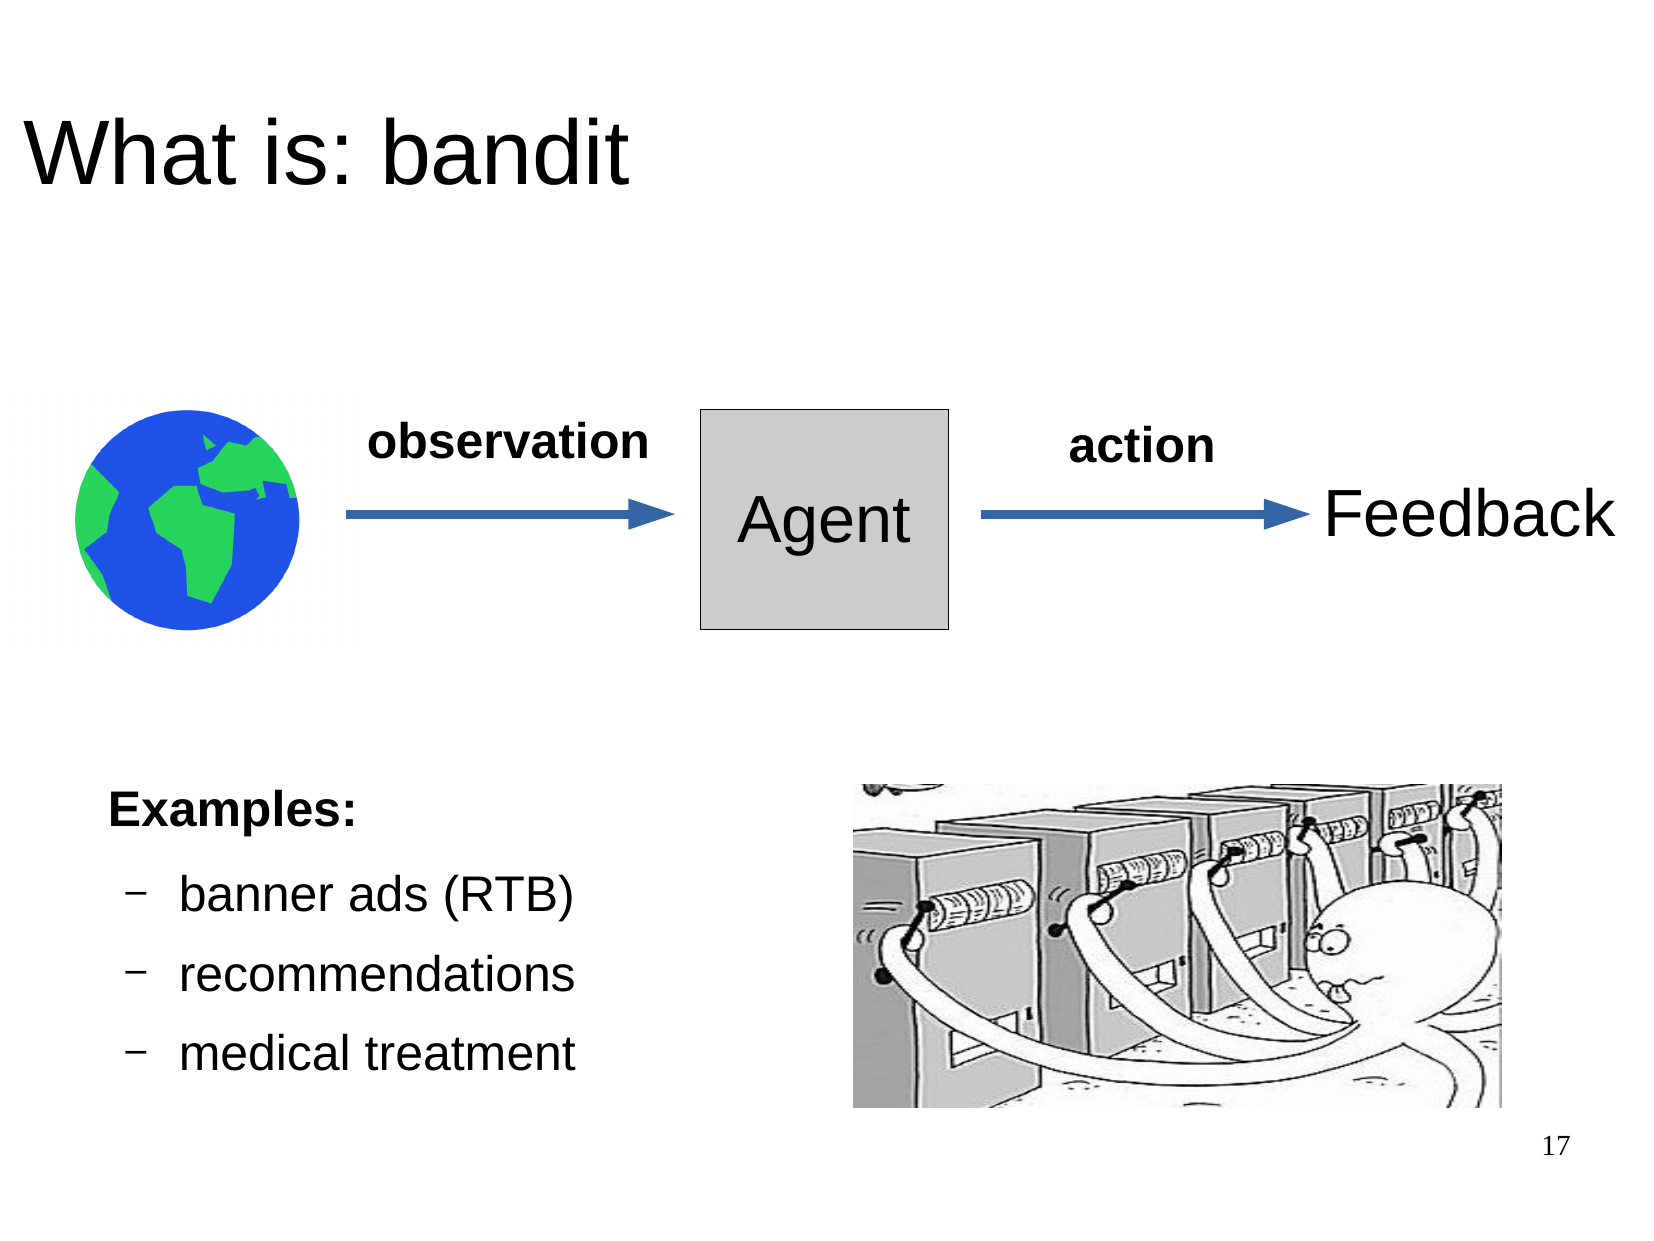

# What is: bandit
observation
Agent
action
Feedback
Examples:
banner ads (RTB)
recommendations
medical treatment
17